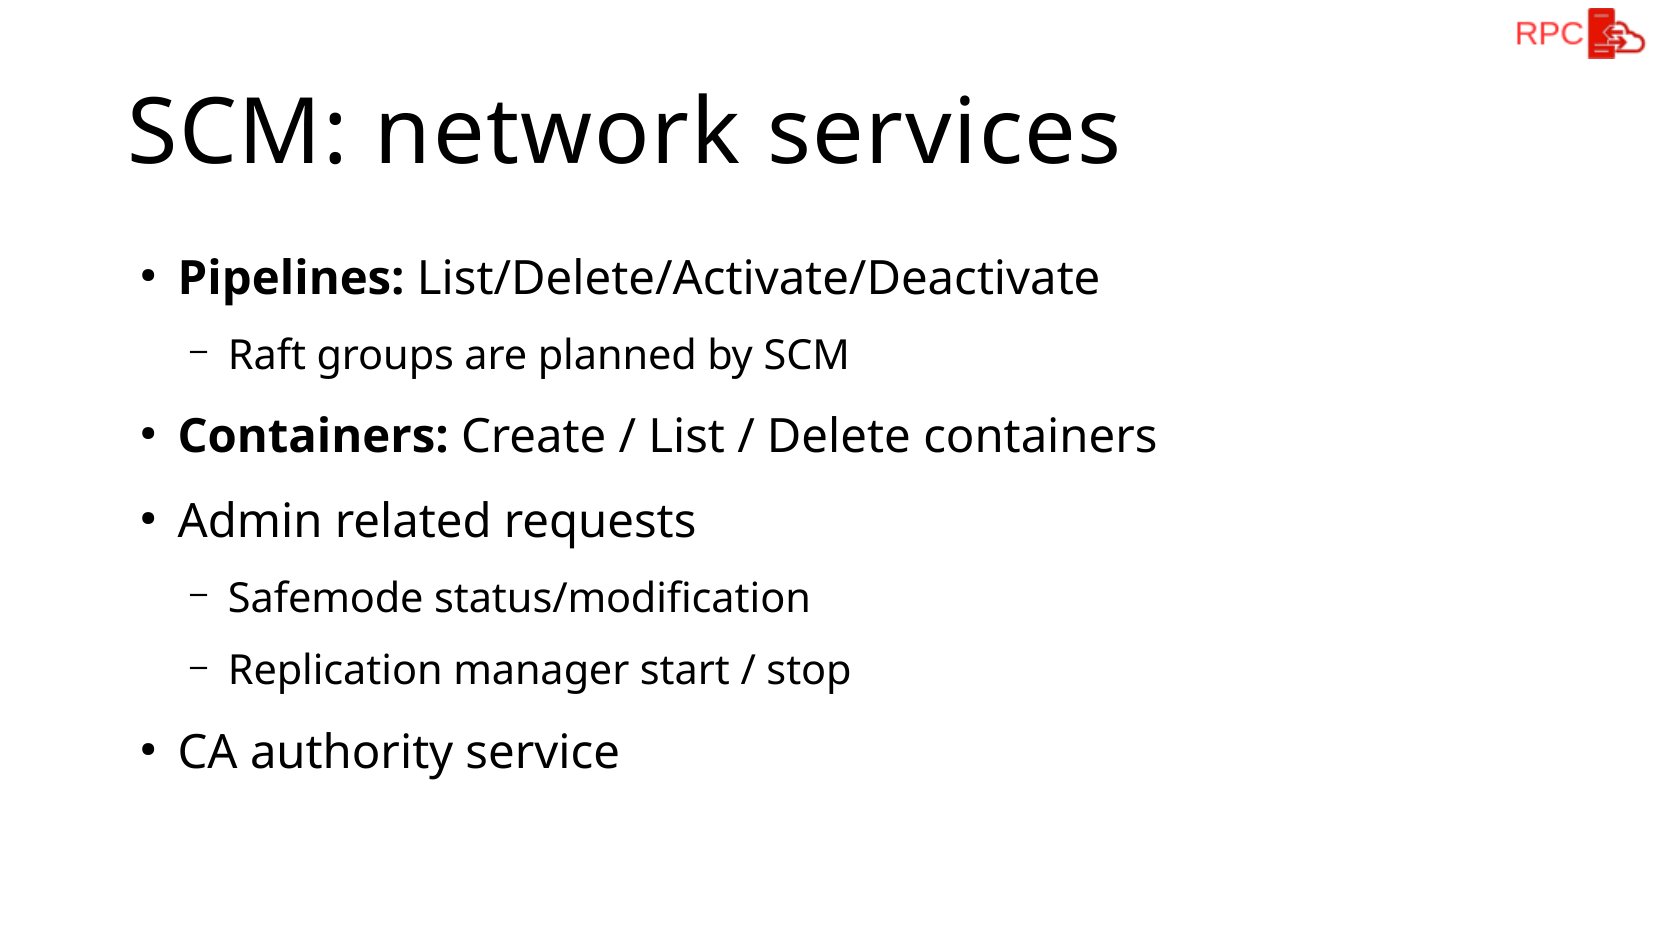

# SCM: network services
Pipelines: List/Delete/Activate/Deactivate
Raft groups are planned by SCM
Containers: Create / List / Delete containers
Admin related requests
Safemode status/modification
Replication manager start / stop
CA authority service